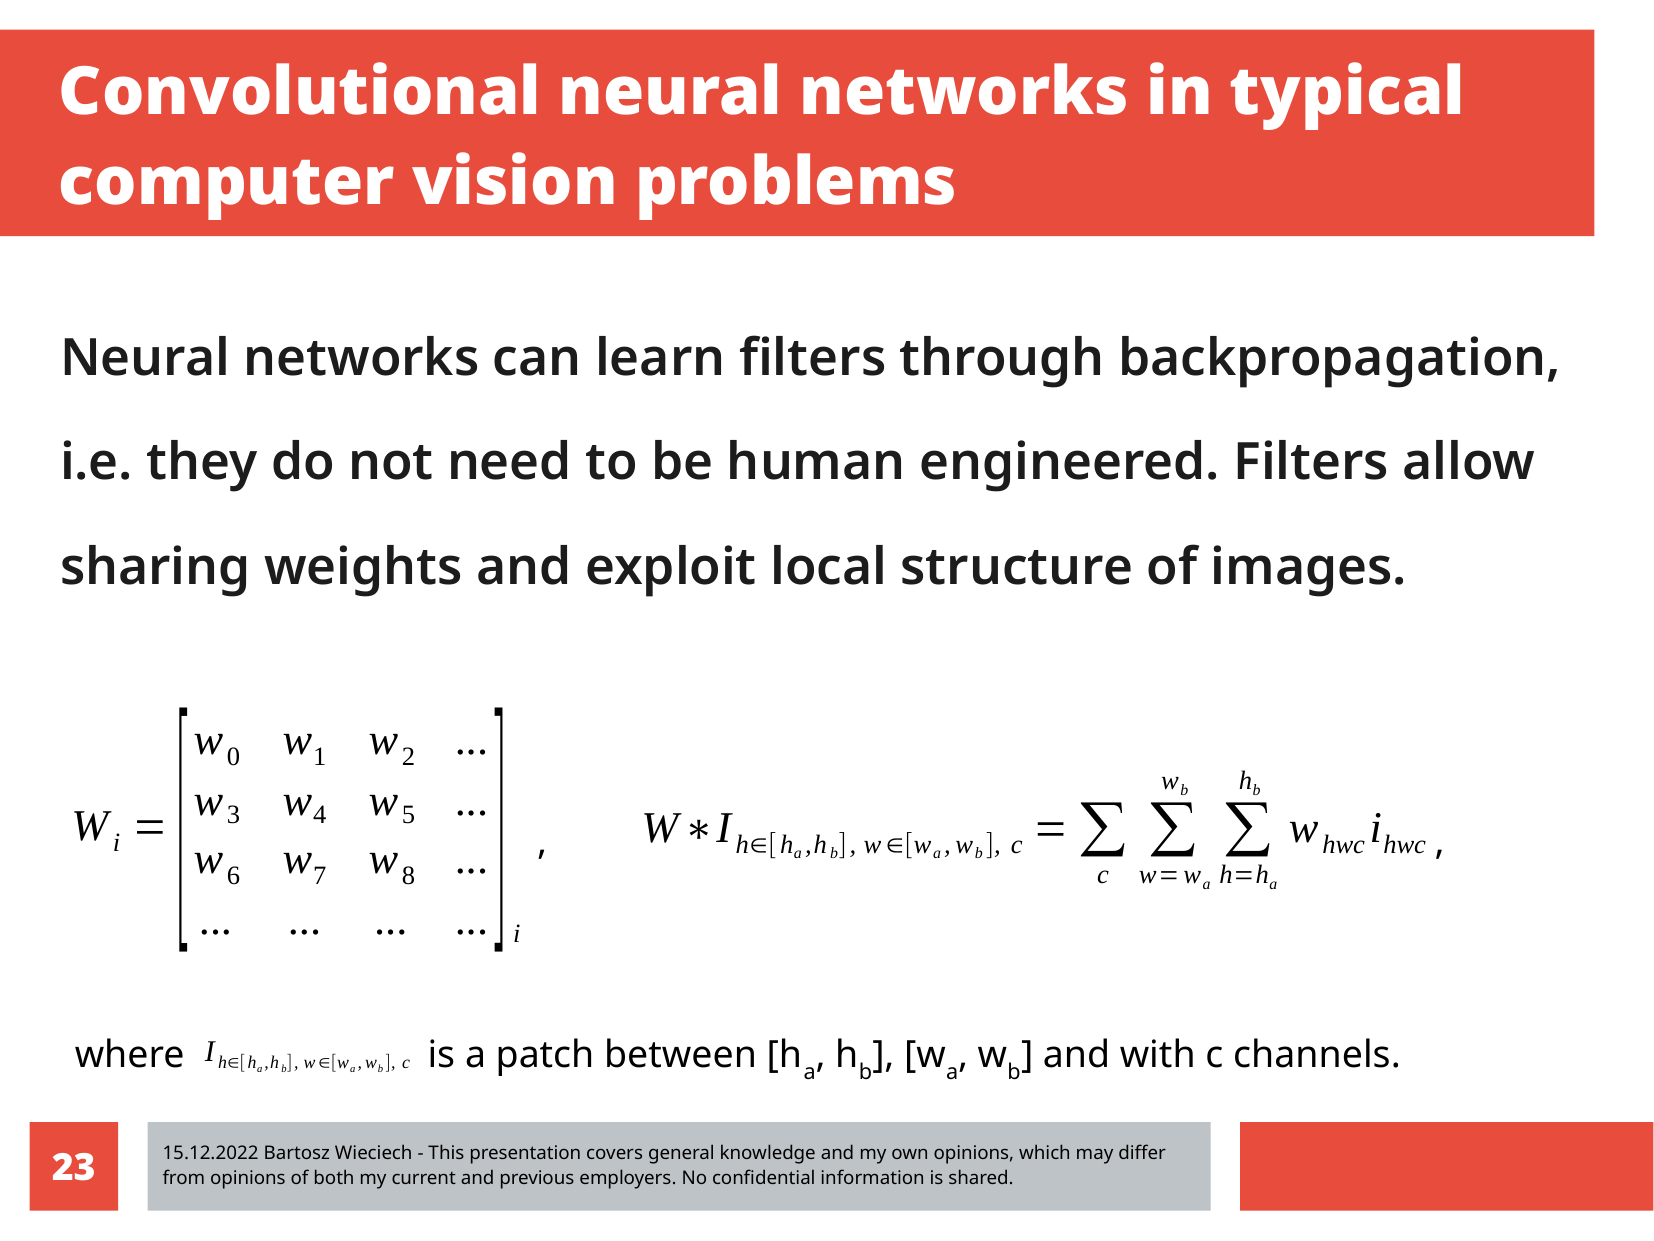

# Convolutional neural networks in typical computer vision problems
Neural networks can learn filters through backpropagation, i.e. they do not need to be human engineered. Filters allow sharing weights and exploit local structure of images.
,
,
where is a patch between [ha, hb], [wa, wb] and with c channels.
23